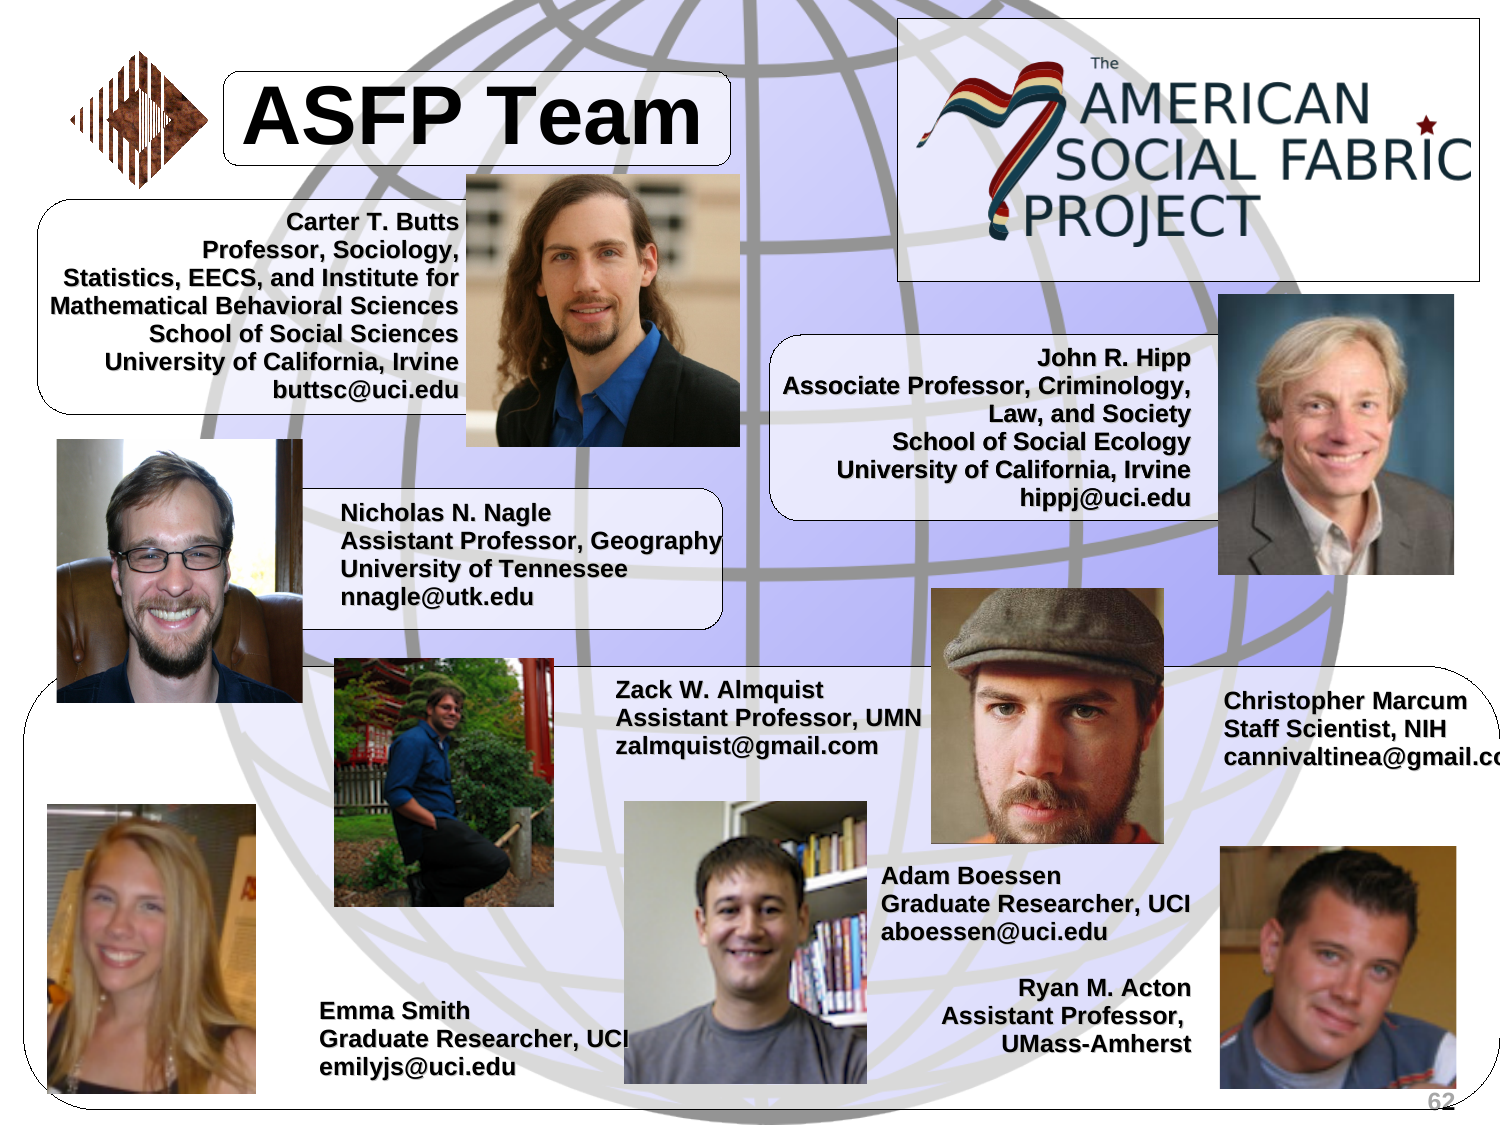

# ASFP Team
Carter T. Butts
Professor, Sociology,
Statistics, EECS, and Institute for
Mathematical Behavioral Sciences
School of Social Sciences
University of California, Irvine
buttsc@uci.edu
John R. Hipp
Associate Professor, Criminology,
Law, and Society
School of Social Ecology
University of California, Irvine
hippj@uci.edu
John R. Hipp
Associate Professor, Criminology,
Law, and Society
School of Social Ecology
University of California, Irvine
hippj@uci.edu
Nicholas N. Nagle
Assistant Professor, Geography
University of Tennessee
nnagle@utk.edu
Zack W. Almquist
Assistant Professor, UMN
zalmquist@gmail.com
Christopher Marcum
Staff Scientist, NIH
cannivaltinea@gmail.com
Adam Boessen
Graduate Researcher, UCI
aboessen@uci.edu
Ryan M. Acton
Assistant Professor,
UMass-Amherst
Emma Smith
Graduate Researcher, UCI
emilyjs@uci.edu